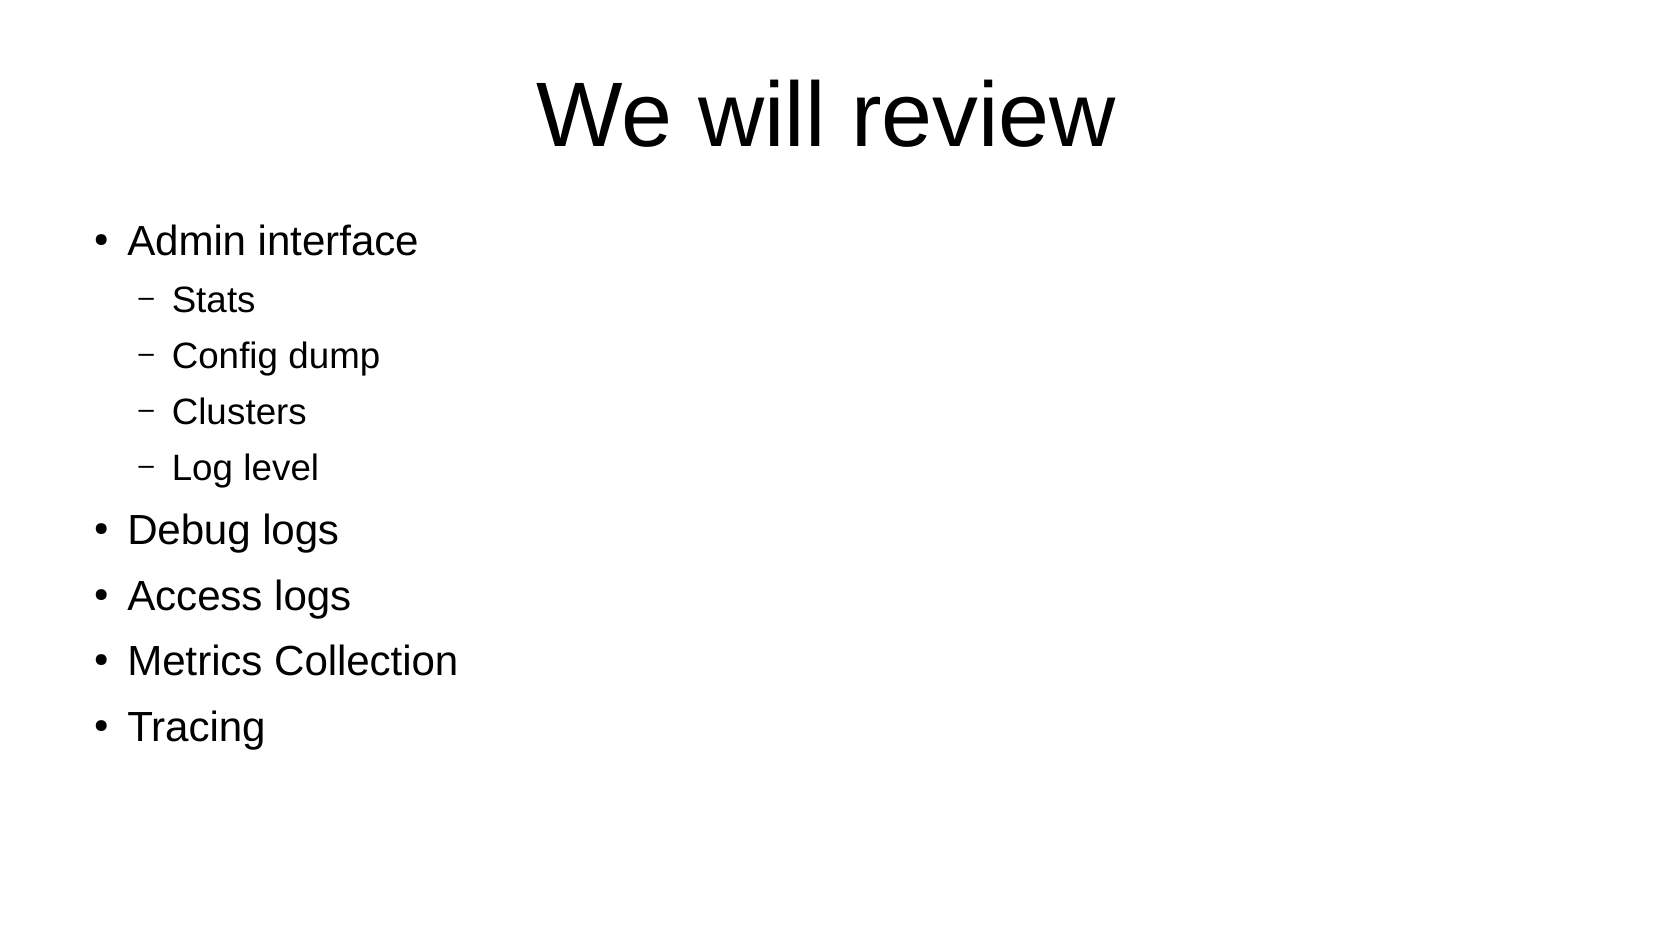

# We will review
Admin interface
Stats
Config dump
Clusters
Log level
Debug logs
Access logs
Metrics Collection
Tracing